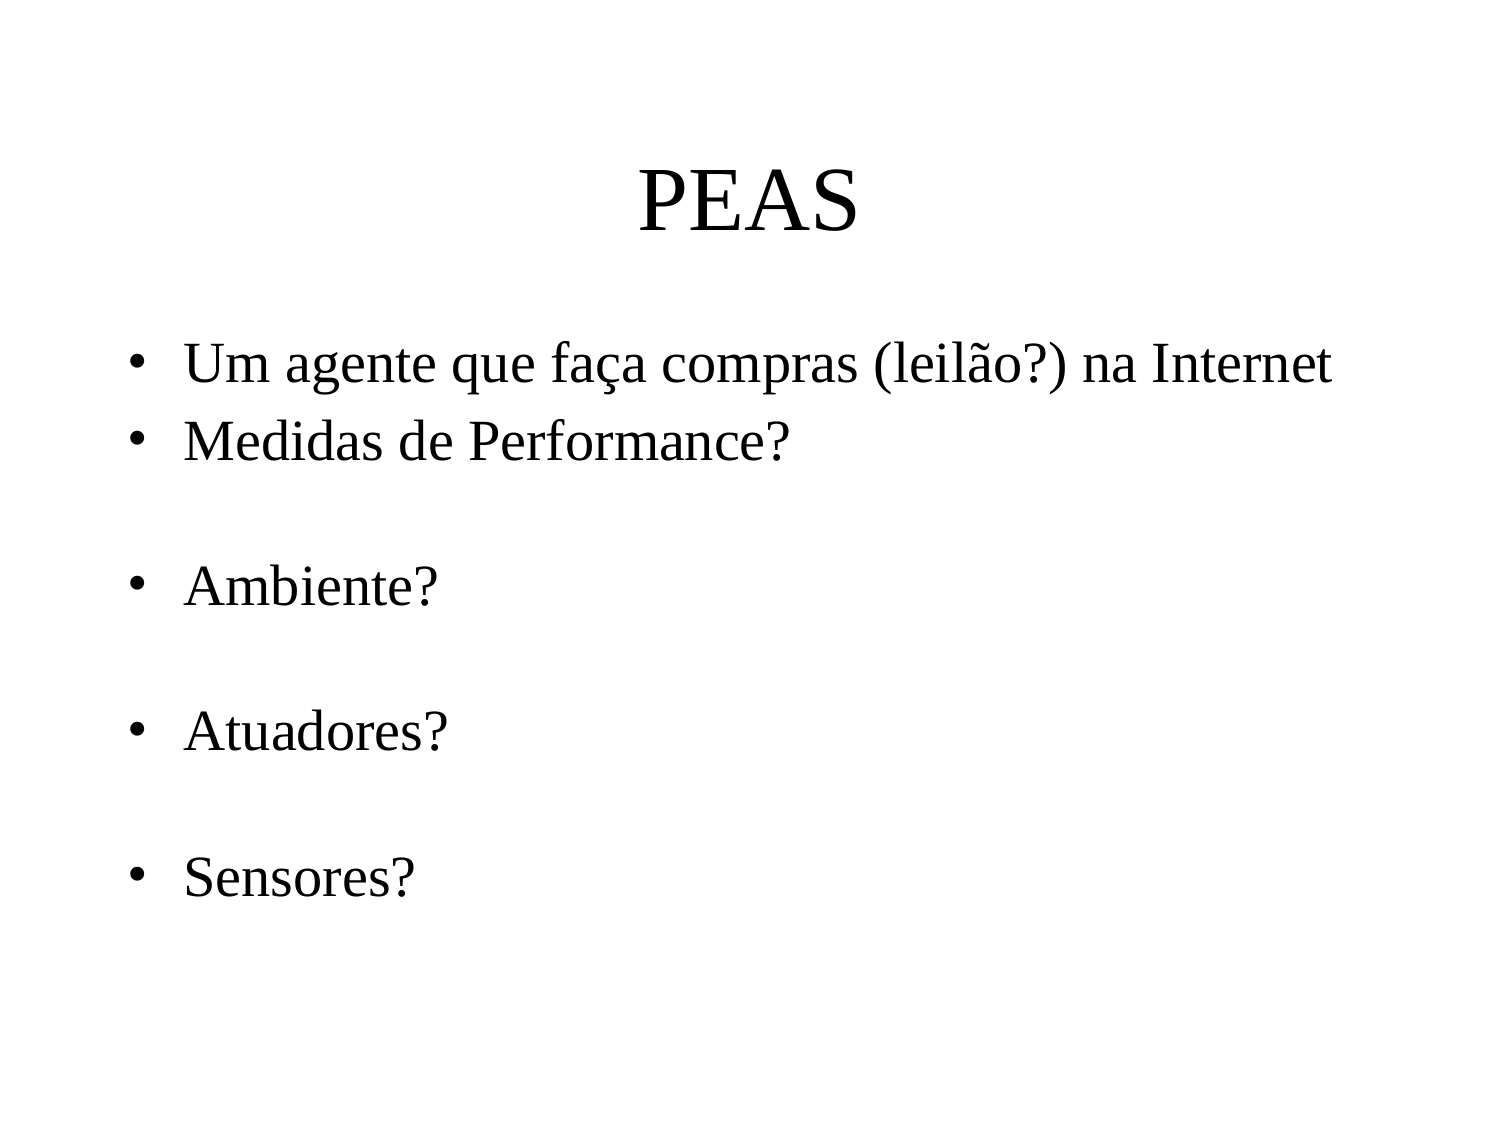

# PEAS
Um agente que faça compras (leilão?) na Internet
Medidas de Performance?
Ambiente?
Atuadores?
Sensores?